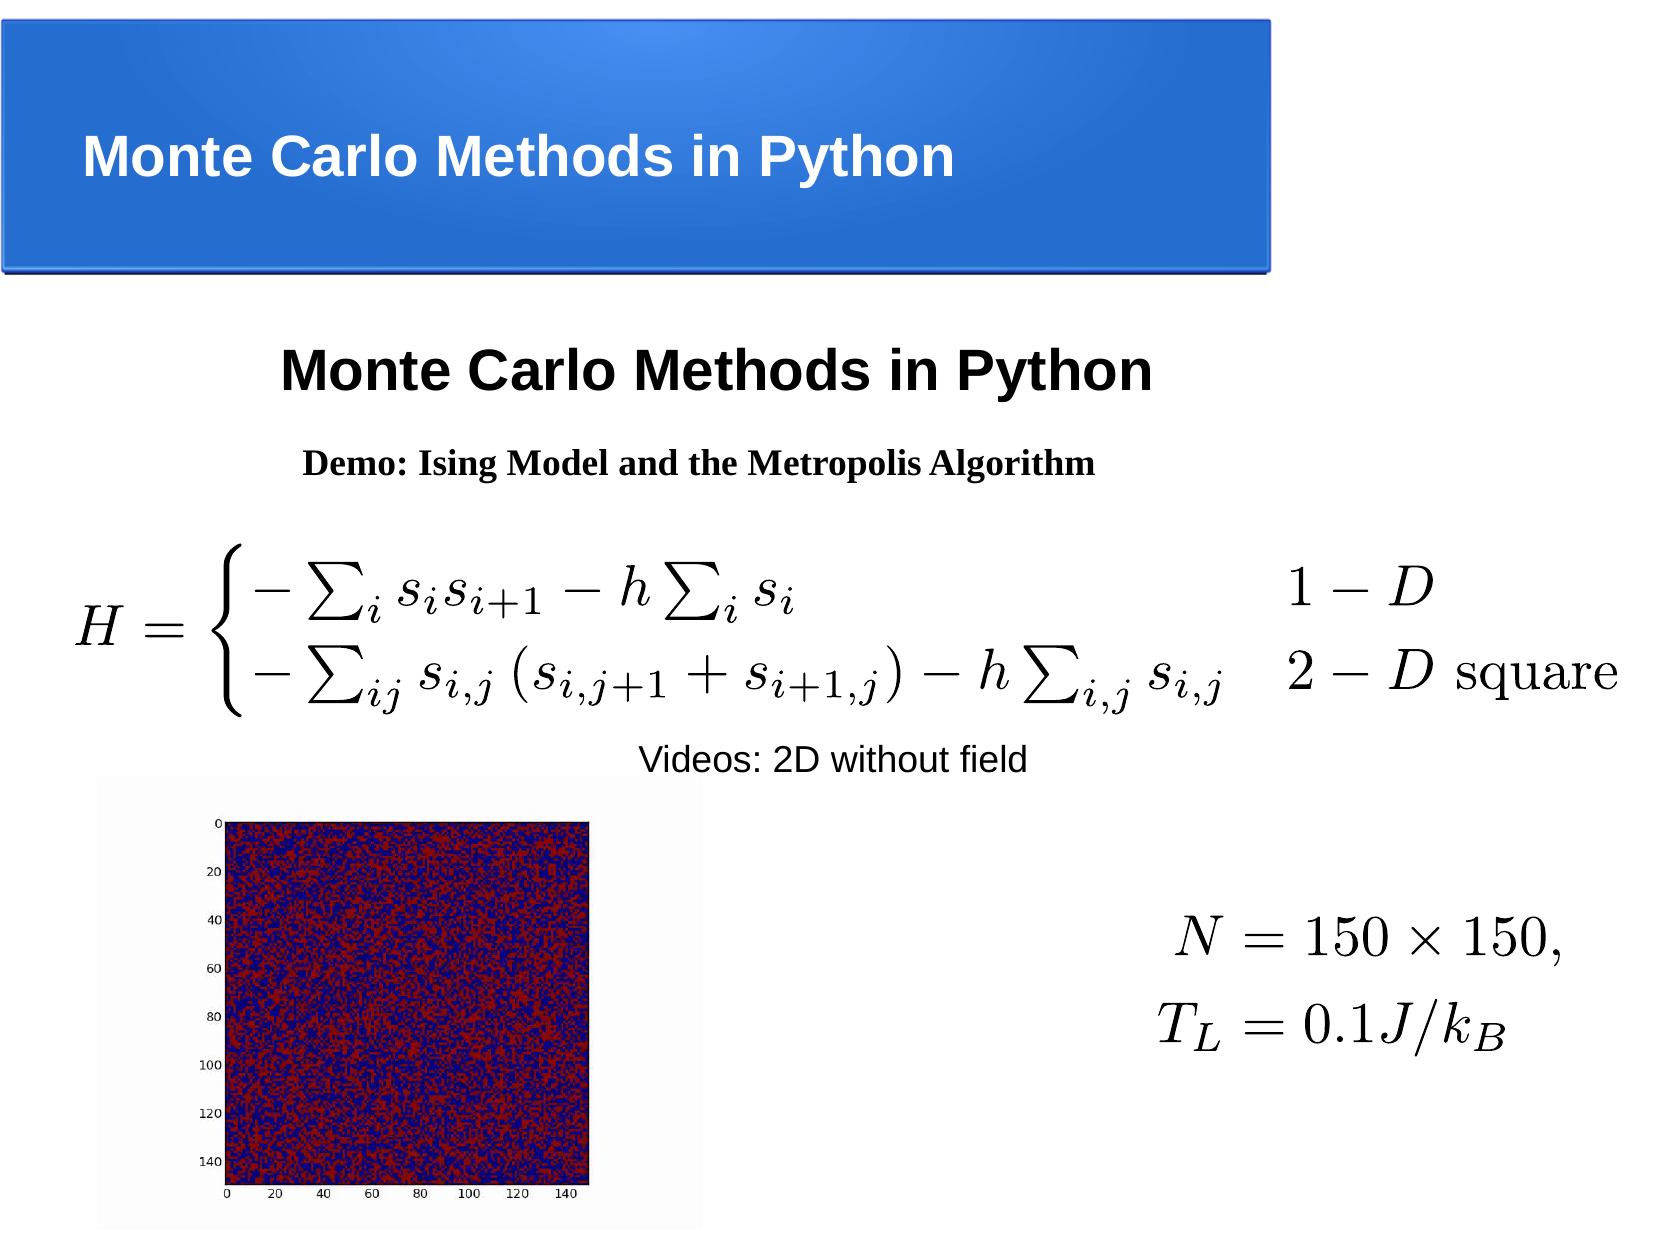

Monte Carlo Methods in Python
Monte Carlo Methods in Python
Demo: Ising Model and the Metropolis Algorithm
Videos: 2D without field